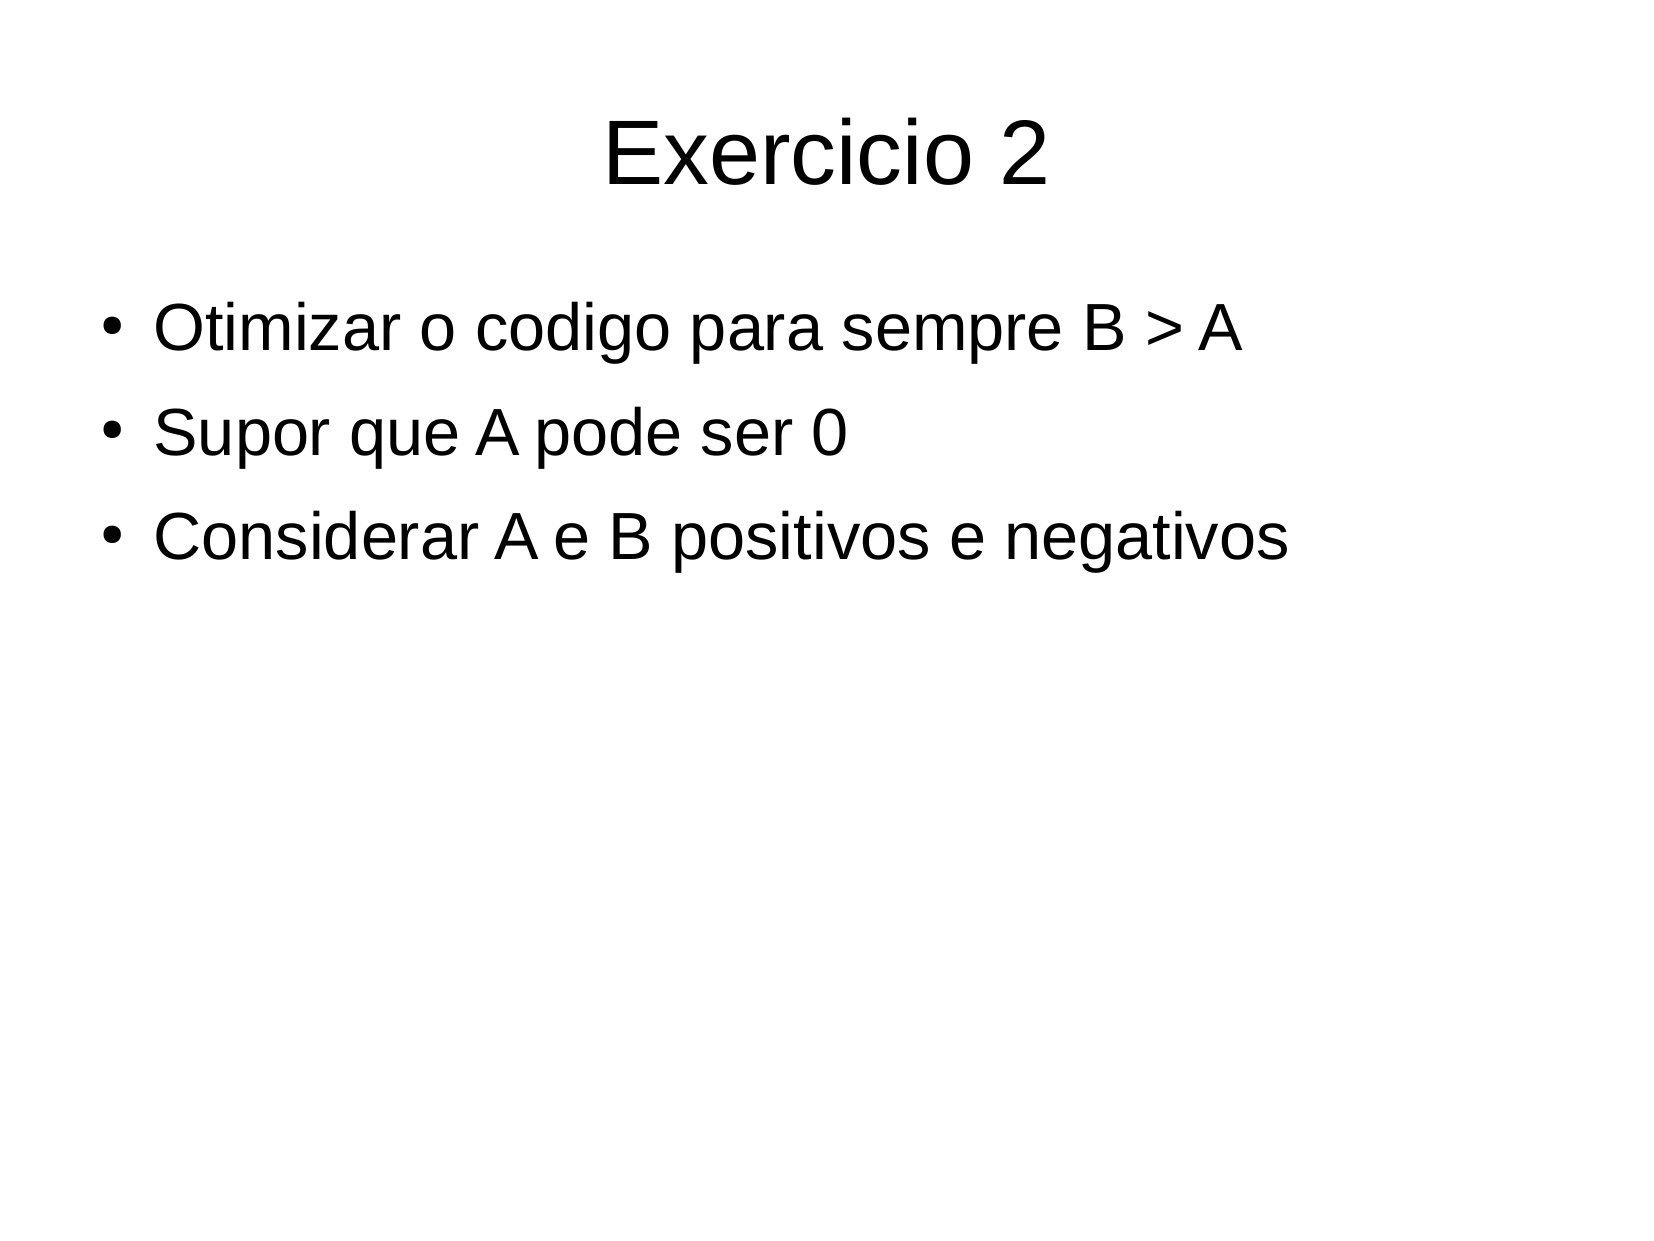

# Exercicio 2
Otimizar o codigo para sempre B > A
Supor que A pode ser 0
Considerar A e B positivos e negativos